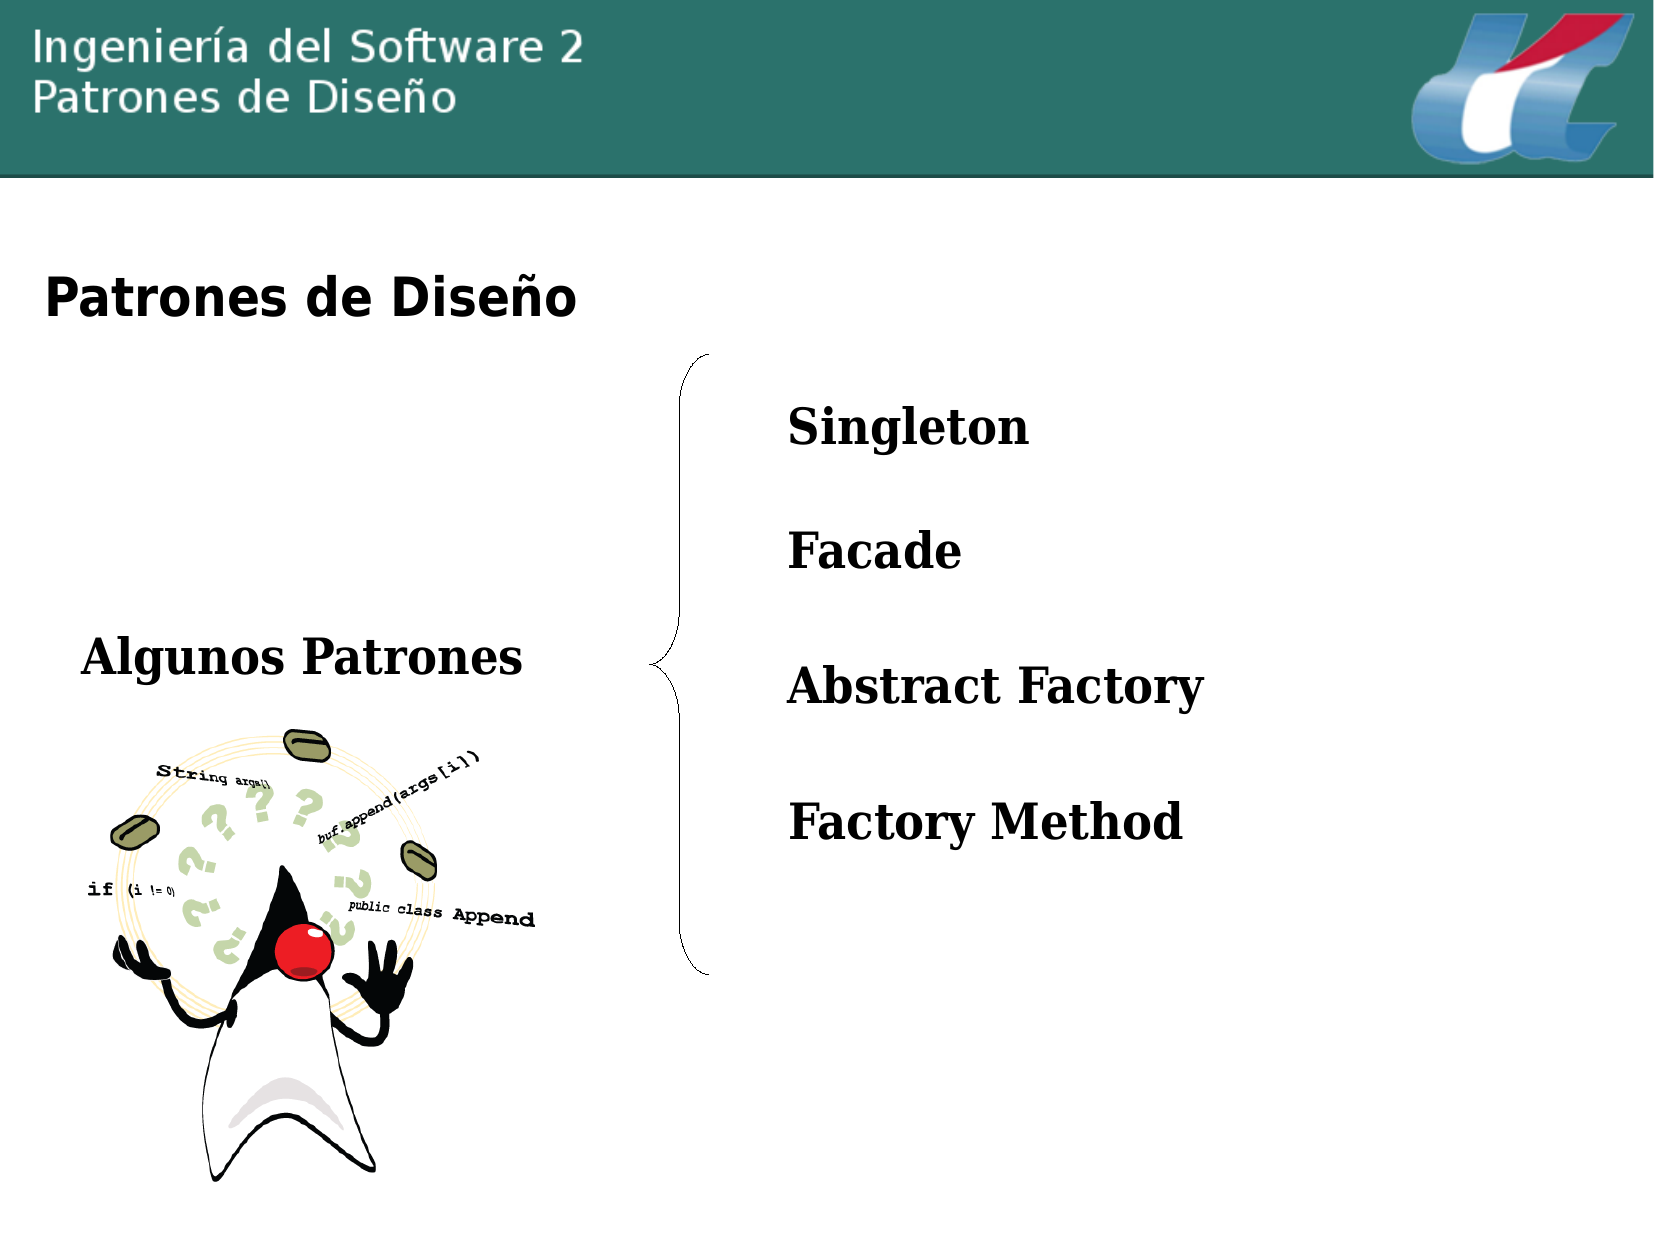

Patrones de Diseño
Singleton
Facade
Algunos Patrones
Abstract Factory
Factory Method